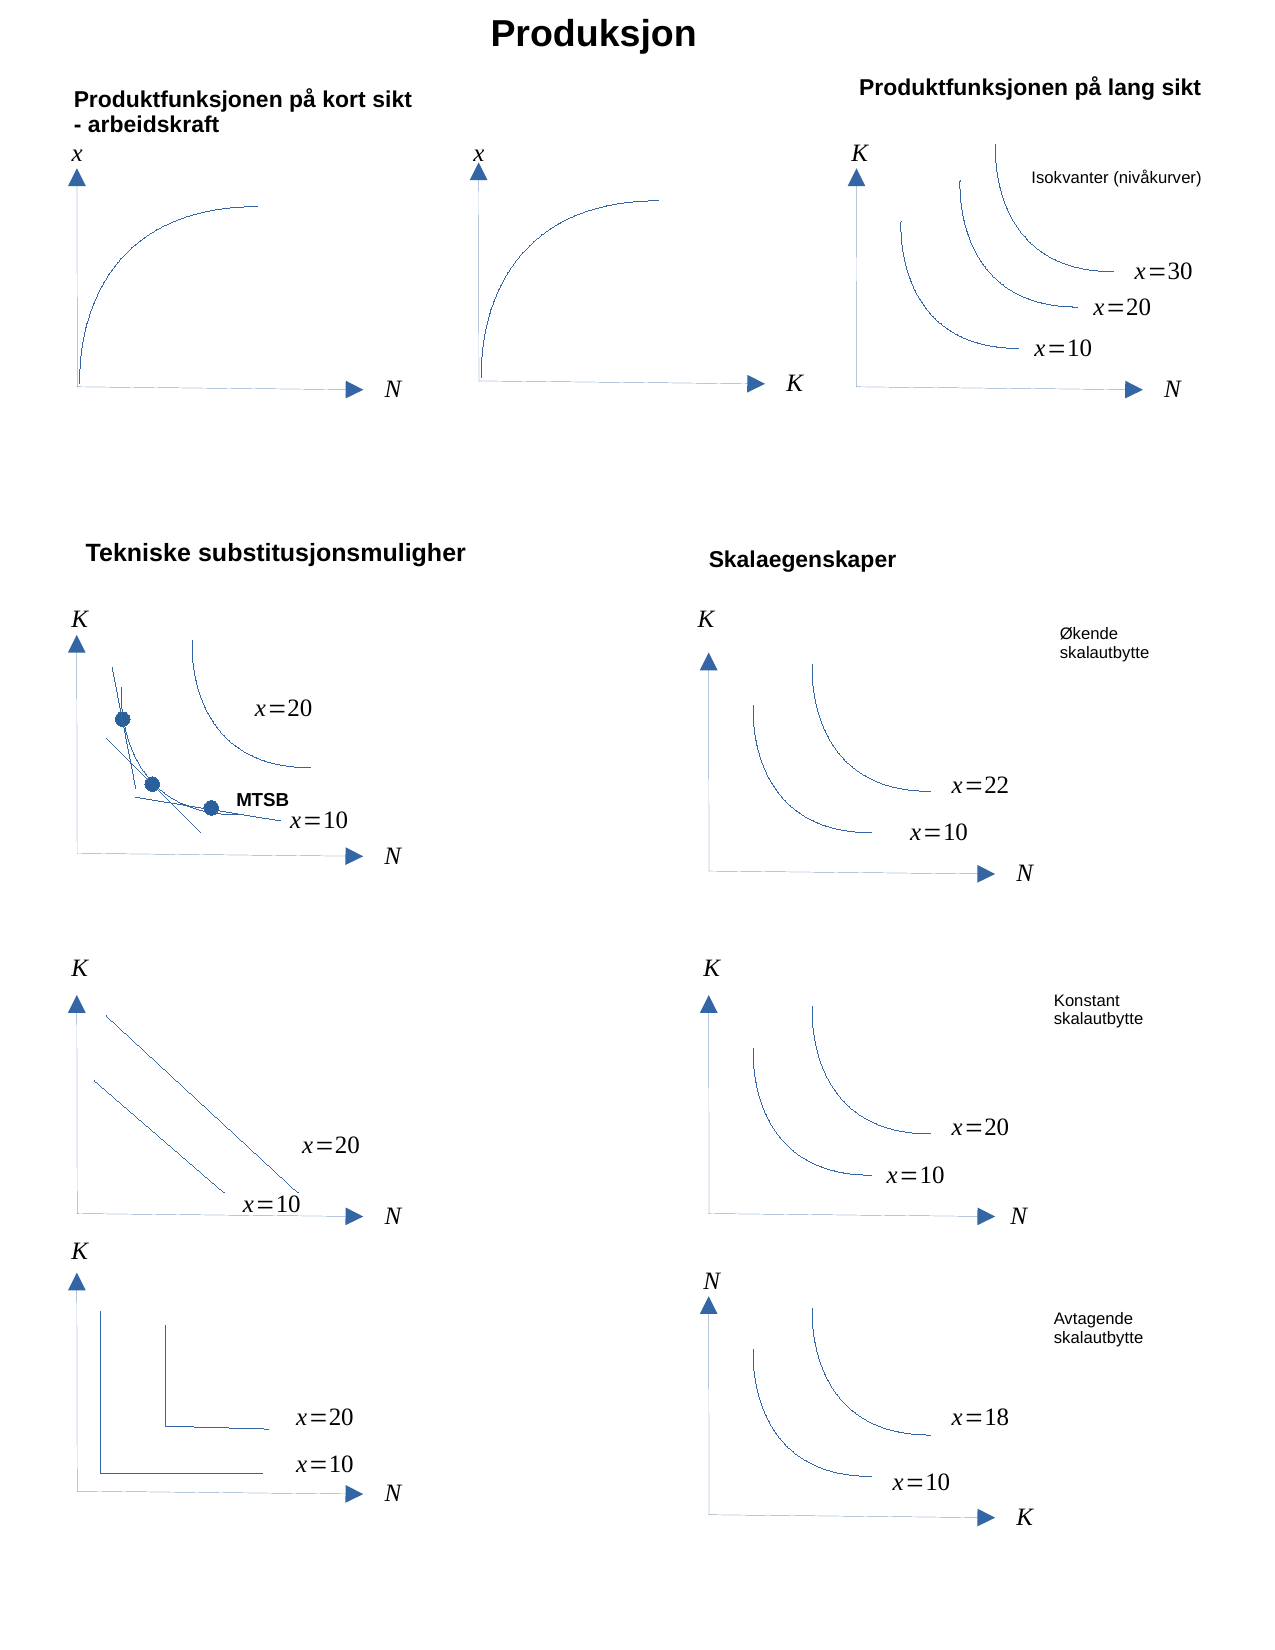

Produksjon
Produktfunksjonen på lang sikt
Produktfunksjonen på kort sikt
- arbeidskraft
Isokvanter (nivåkurver)
Tekniske substitusjonsmuligher
Skalaegenskaper
Økende
skalautbytte
MTSB
Konstant
skalautbytte
Avtagende
skalautbytte